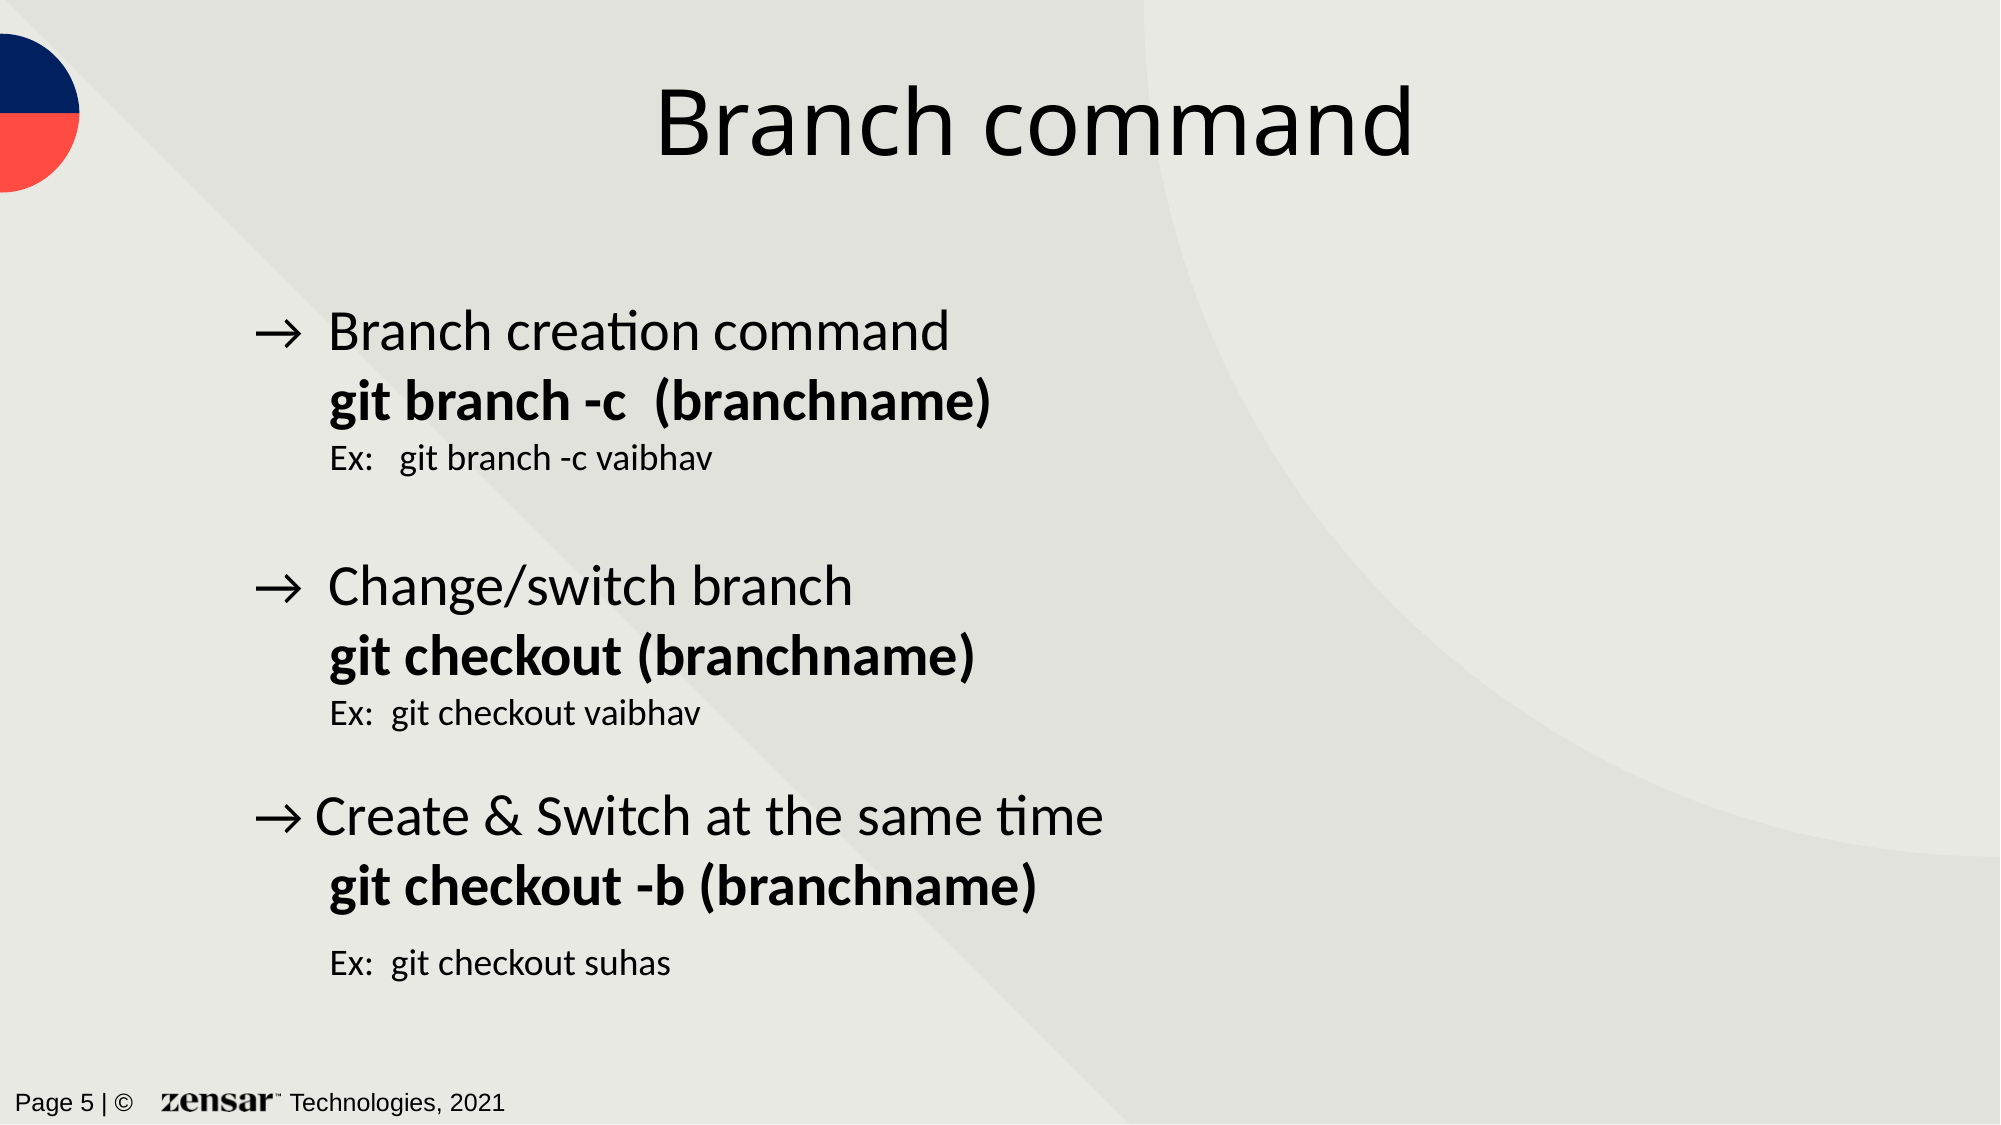

# Branch command
→ Branch creation command
	git branch -c (branchname)
	Ex: git branch -c vaibhav
→ Change/switch branch
	git checkout (branchname)
	Ex: git checkout vaibhav
→ Create & Switch at the same time
	git checkout -b (branchname)
	Ex: git checkout suhas